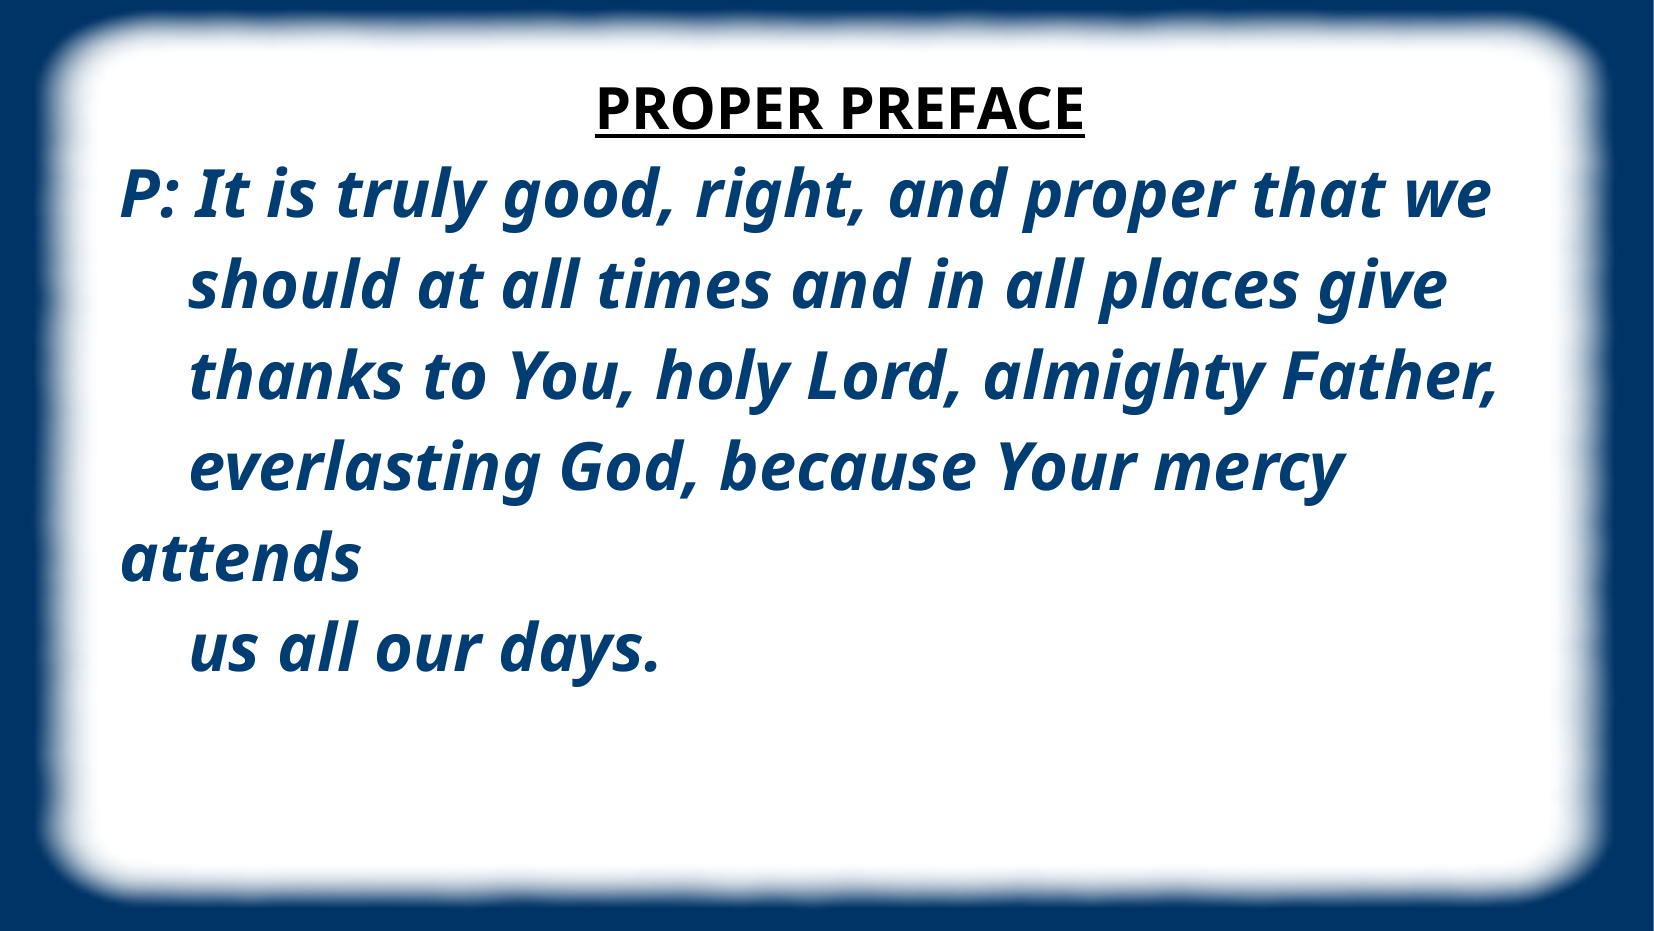

PROPER PREFACE
P: It is truly good, right, and proper that we
 should at all times and in all places give
 thanks to You, holy Lord, almighty Father,
 everlasting God, because Your mercy attends
 us all our days.